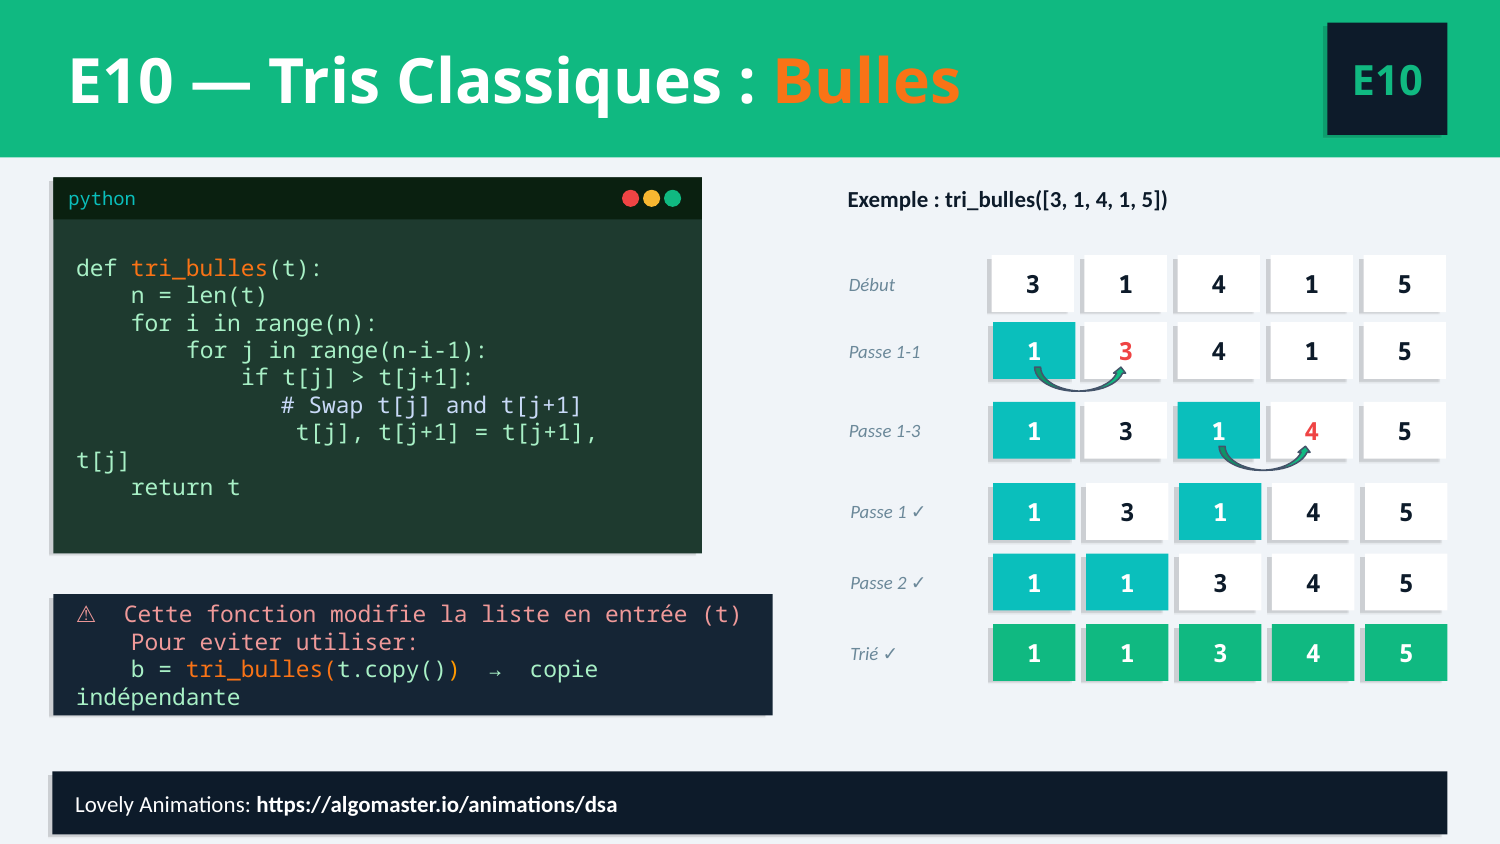

E10 — Tris Classiques : Bulles
E10
Exemple : tri_bulles([3, 1, 4, 1, 5])
python
def tri_bulles(t):
 n = len(t)
 for i in range(n):
 for j in range(n-i-1):
 if t[j] > t[j+1]:
		 # Swap t[j] and t[j+1]
 t[j], t[j+1] = t[j+1], t[j]
 return t
Début
3
1
4
1
5
Passe 1-1
1
3
4
1
5
Passe 1-3
1
3
1
4
5
Passe 1 ✓
1
3
1
4
5
Passe 2 ✓
1
1
3
4
5
⚠️ Cette fonction modifie la liste en entrée (t)
 Pour eviter utiliser:
 b = tri_bulles(t.copy()) → copie indépendante
Trié ✓
1
1
3
4
5
Lovely Animations: https://algomaster.io/animations/dsa